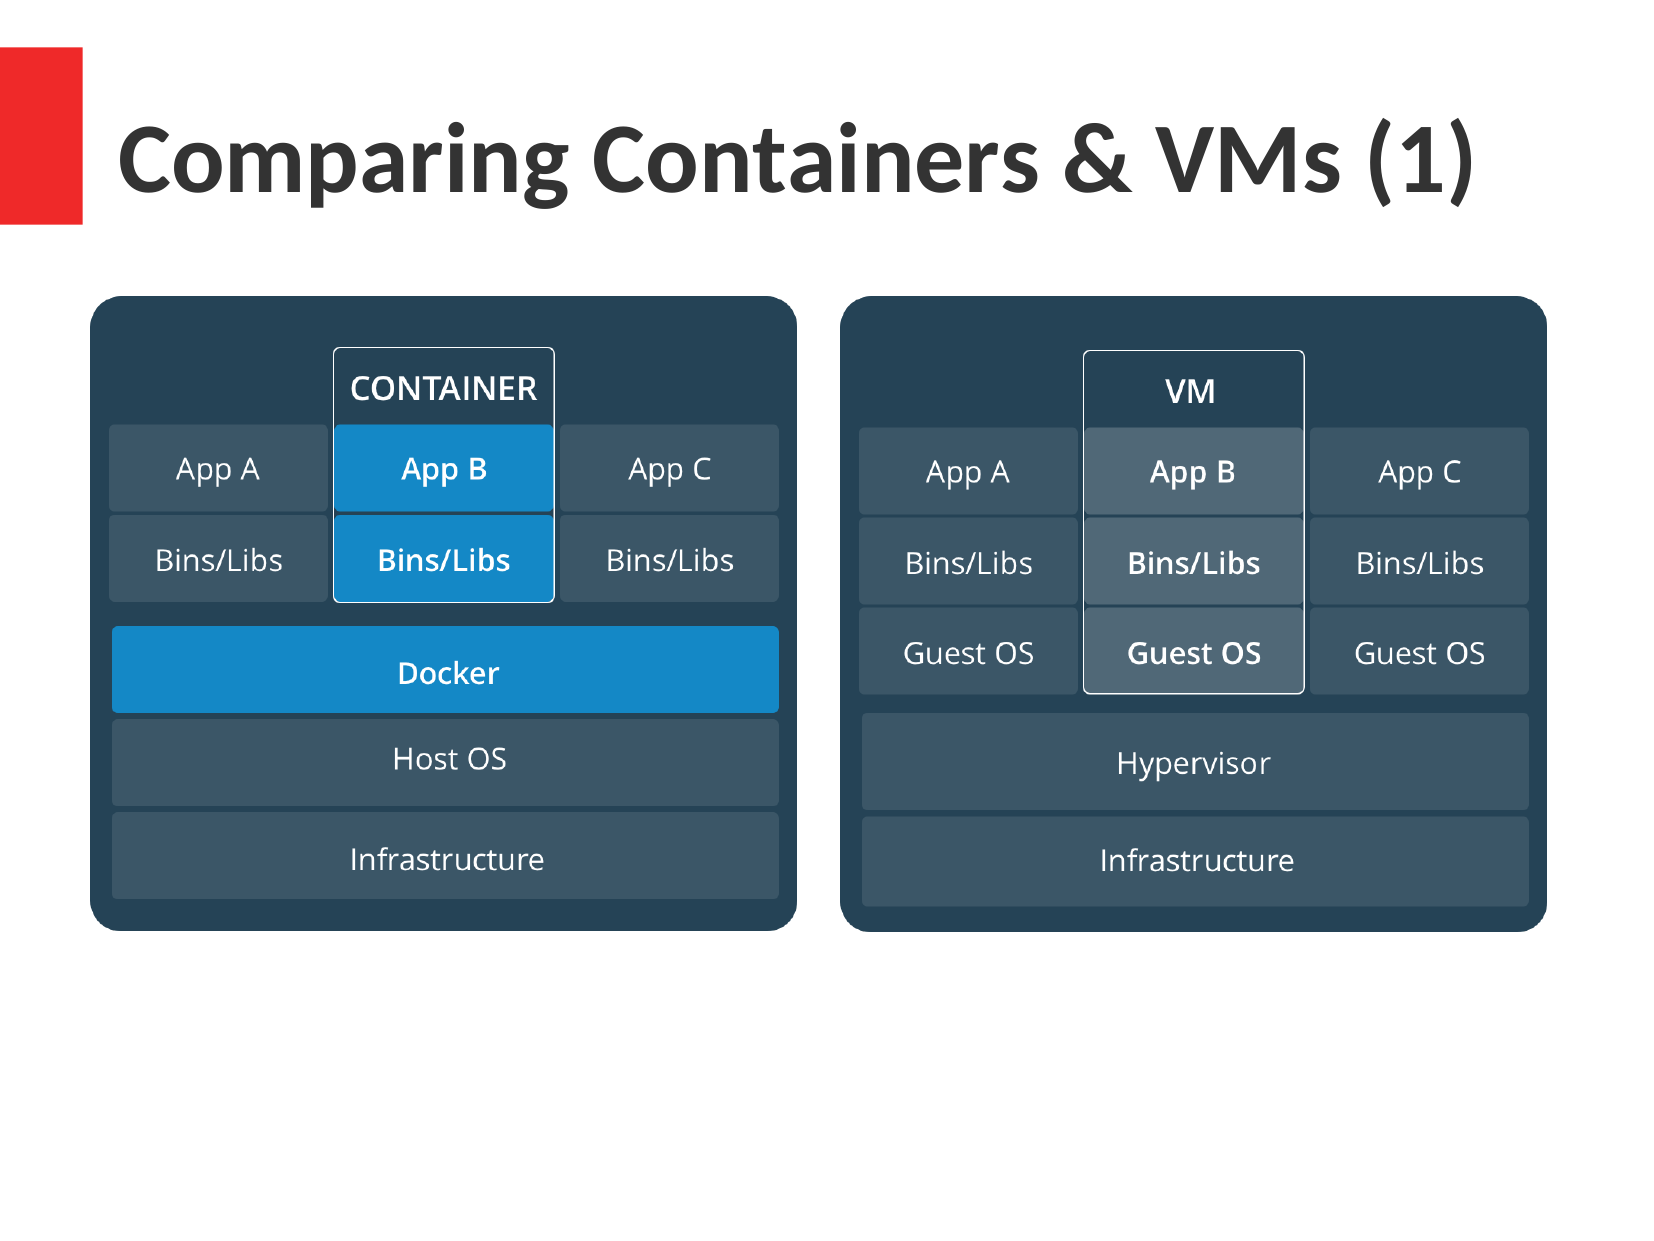

#
Comparing Containers & VMs (1)
5